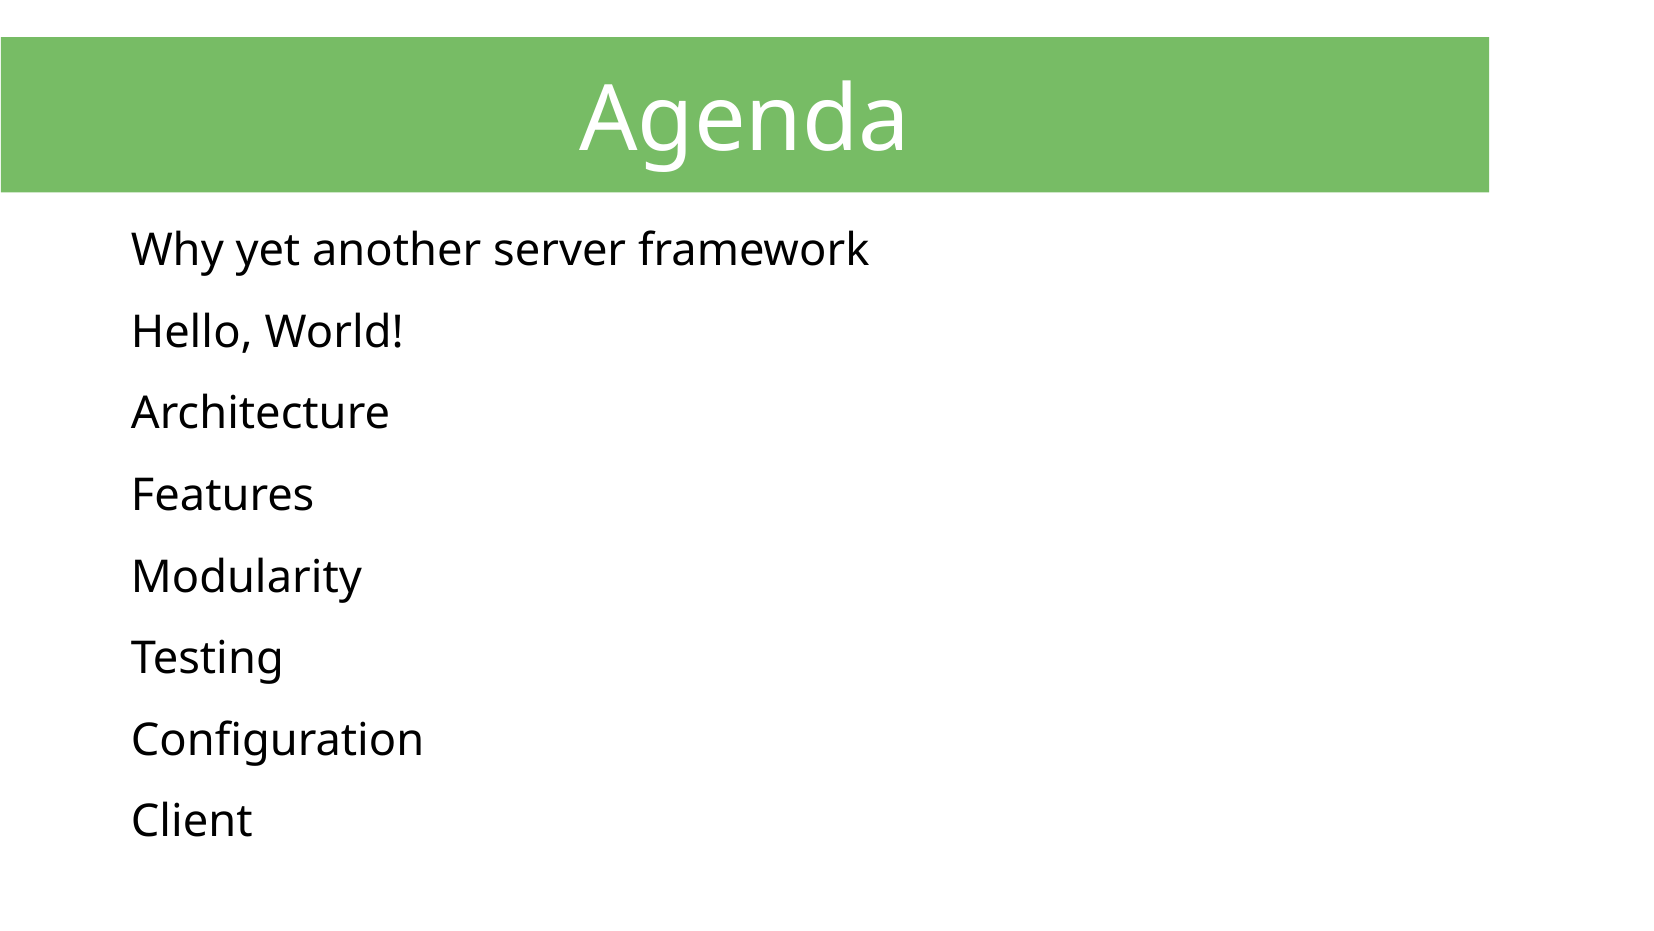

Agenda
# Why yet another server framework
Hello, World!
Architecture
Features
Modularity
Testing
Configuration
Client